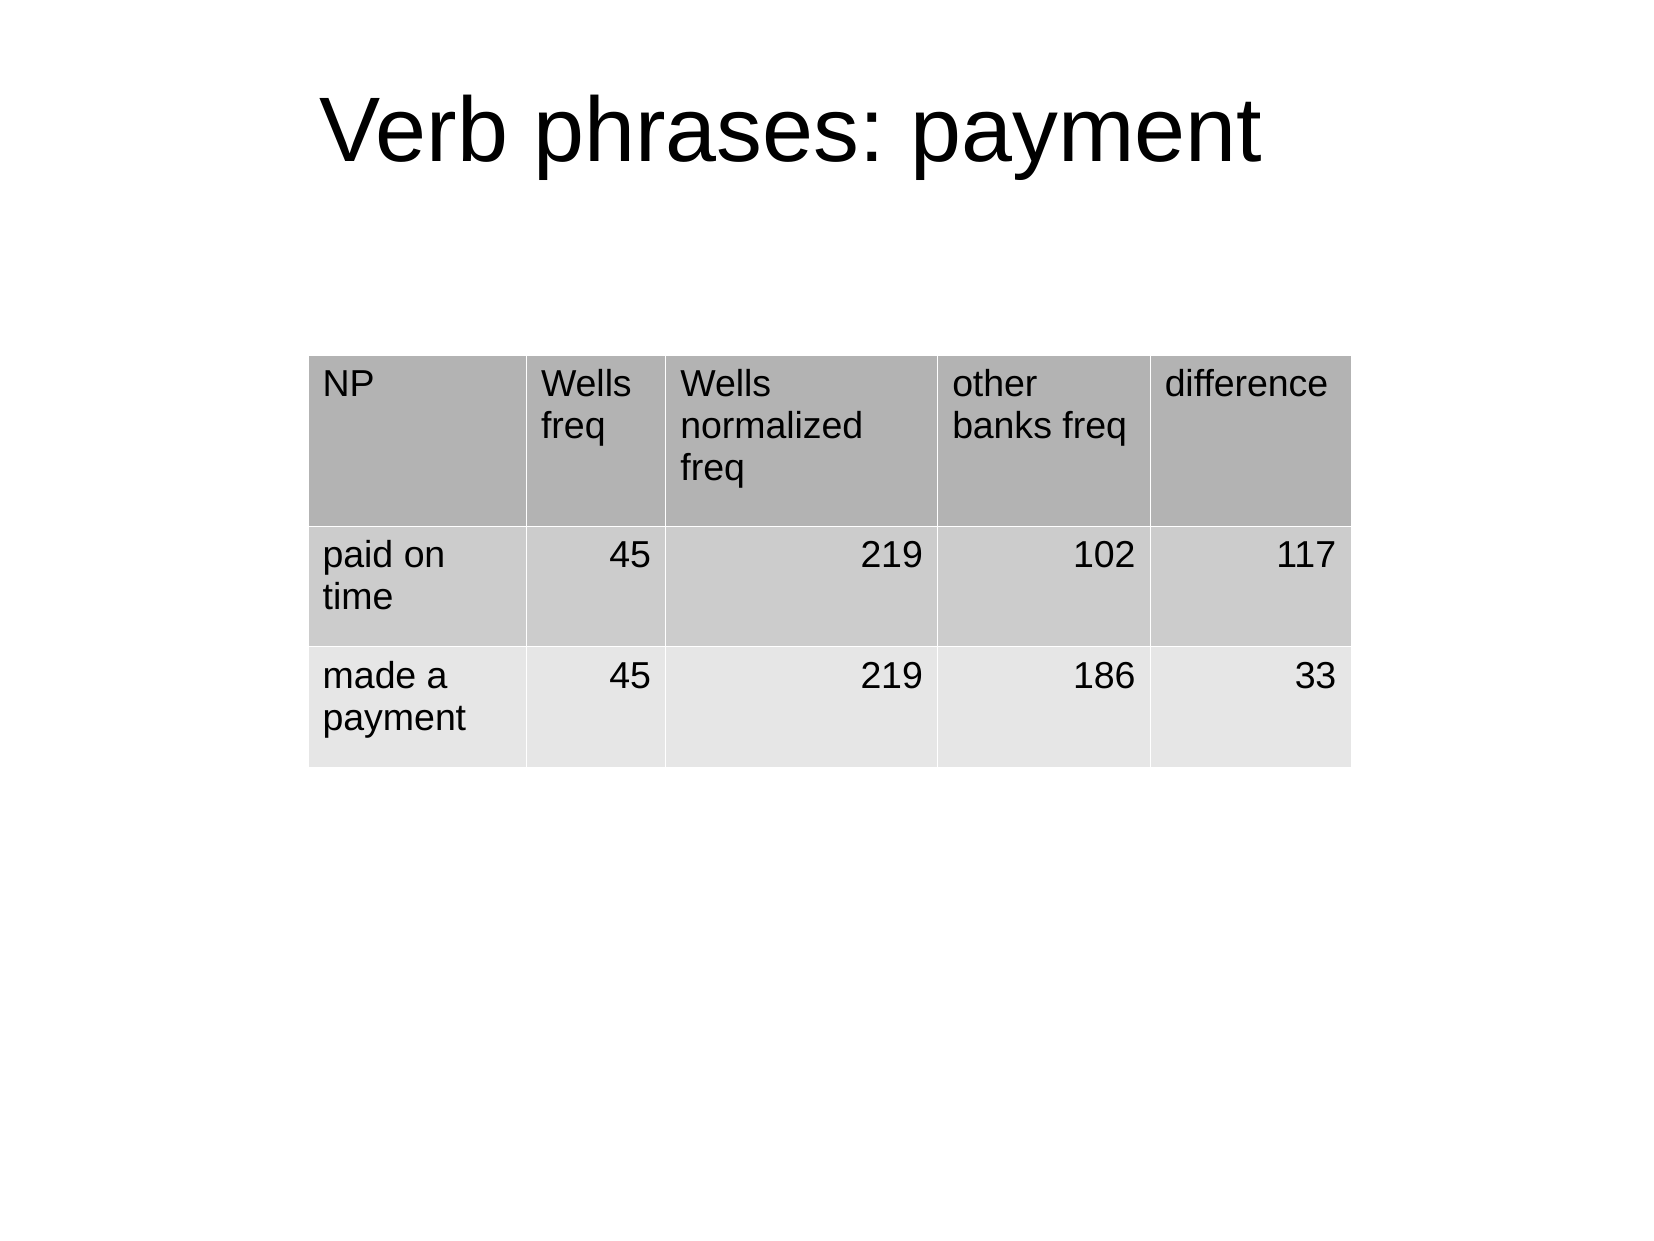

# Verb phrases: payment
| NP | Wells freq | Wells normalized freq | other banks freq | difference |
| --- | --- | --- | --- | --- |
| paid on time | 45 | 219 | 102 | 117 |
| made a payment | 45 | 219 | 186 | 33 |